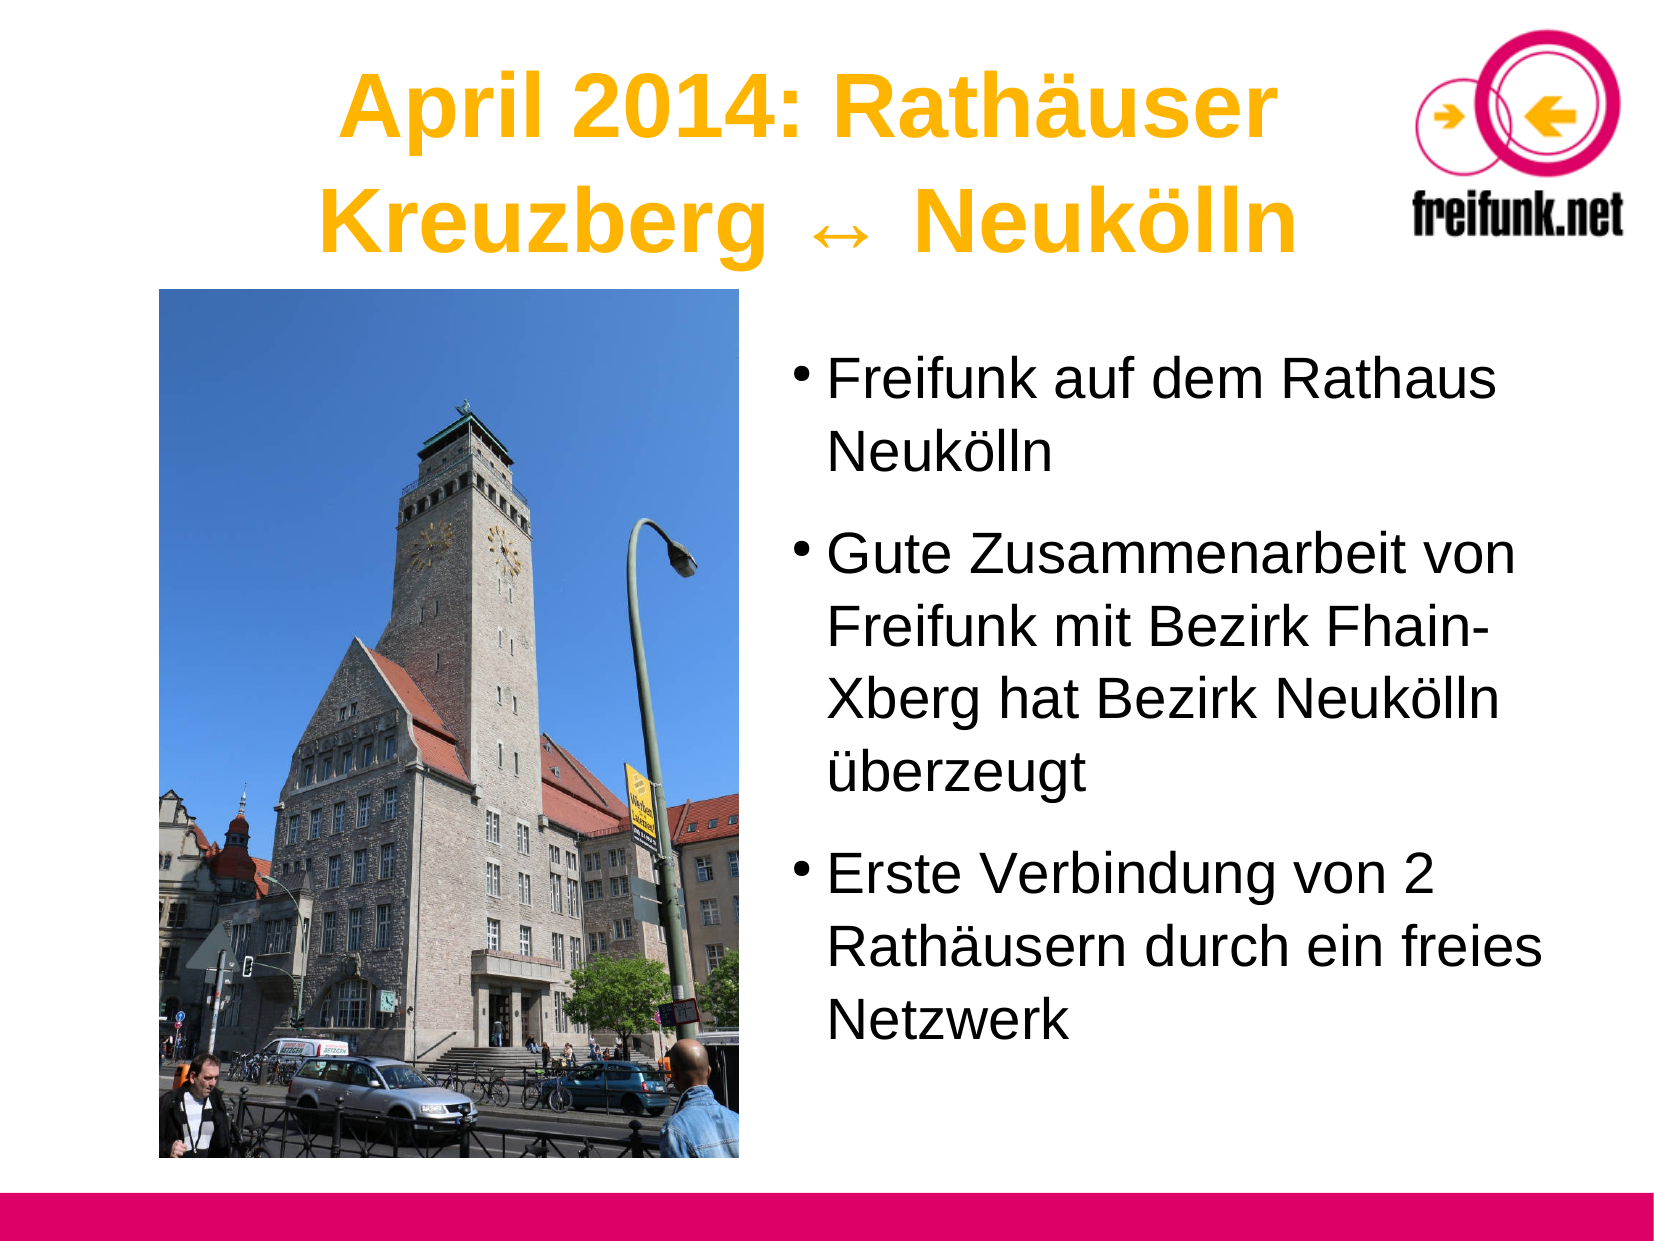

# April 2014: Rathäuser Kreuzberg ↔ Neukölln
Freifunk auf dem Rathaus Neukölln
Gute Zusammenarbeit von Freifunk mit Bezirk Fhain-Xberg hat Bezirk Neukölln überzeugt
Erste Verbindung von 2 Rathäusern durch ein freies Netzwerk